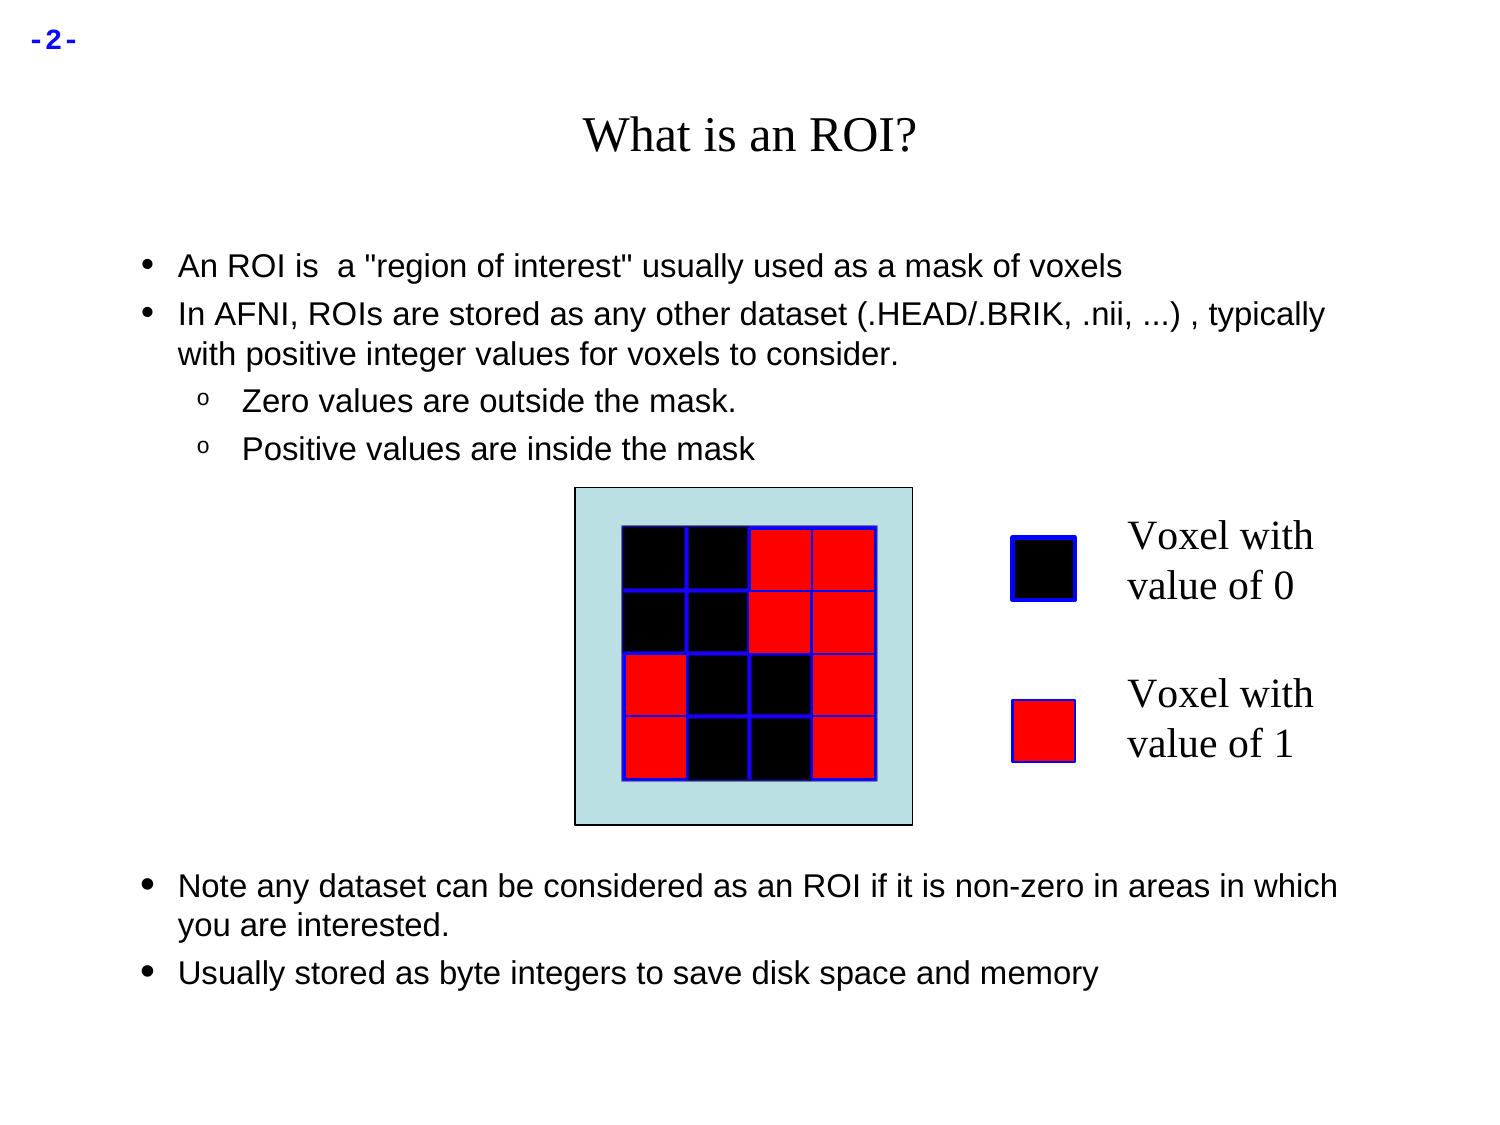

# What is an ROI?
An ROI is a "region of interest" usually used as a mask of voxels
In AFNI, ROIs are stored as any other dataset (.HEAD/.BRIK, .nii, ...) , typically with positive integer values for voxels to consider.
 Zero values are outside the mask.
 Positive values are inside the mask
Note any dataset can be considered as an ROI if it is non-zero in areas in which you are interested.
Usually stored as byte integers to save disk space and memory
Voxel with value of 0
Voxel with value of 1